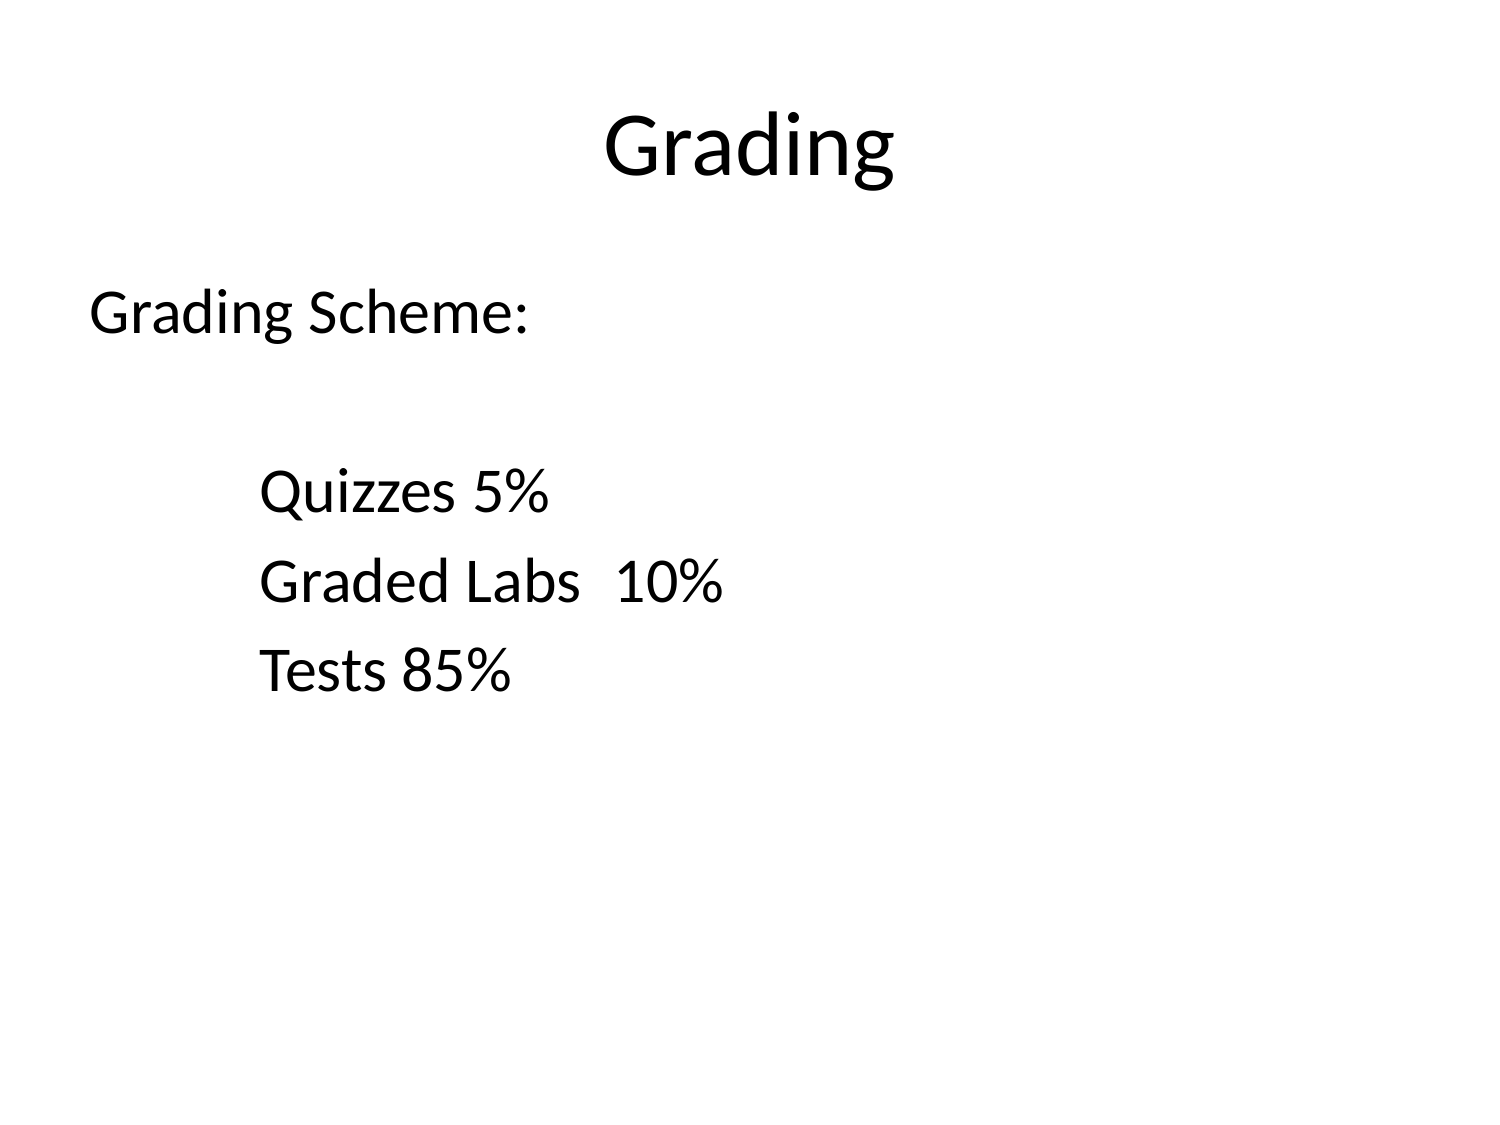

Grading
Grading Scheme:
Quizzes	5%
Graded Labs	10%
Tests	85%